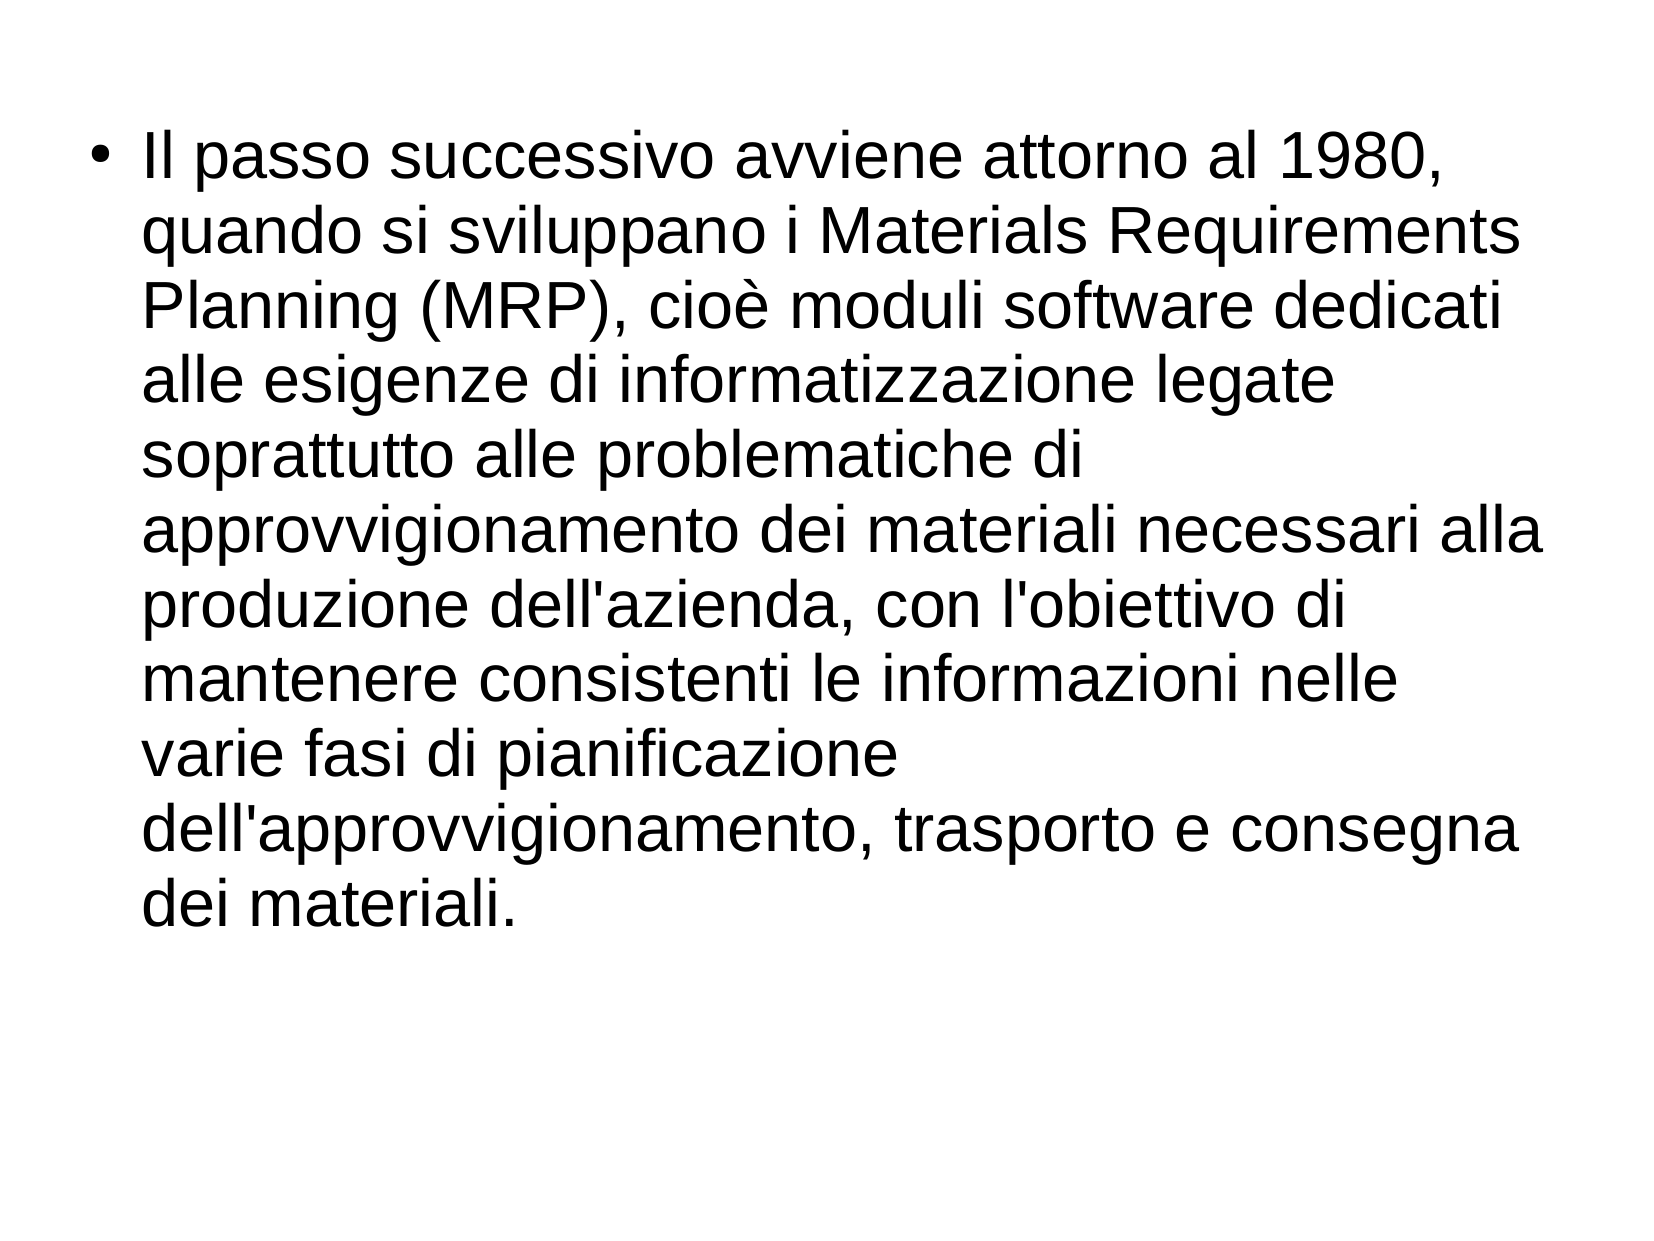

# Il passo successivo avviene attorno al 1980, quando si sviluppano i Materials Requirements Planning (MRP), cioè moduli software dedicati alle esigenze di informatizzazione legate soprattutto alle problematiche di approvvigionamento dei materiali necessari alla produzione dell'azienda, con l'obiettivo di mantenere consistenti le informazioni nelle varie fasi di pianificazione dell'approvvigionamento, trasporto e consegna dei materiali.